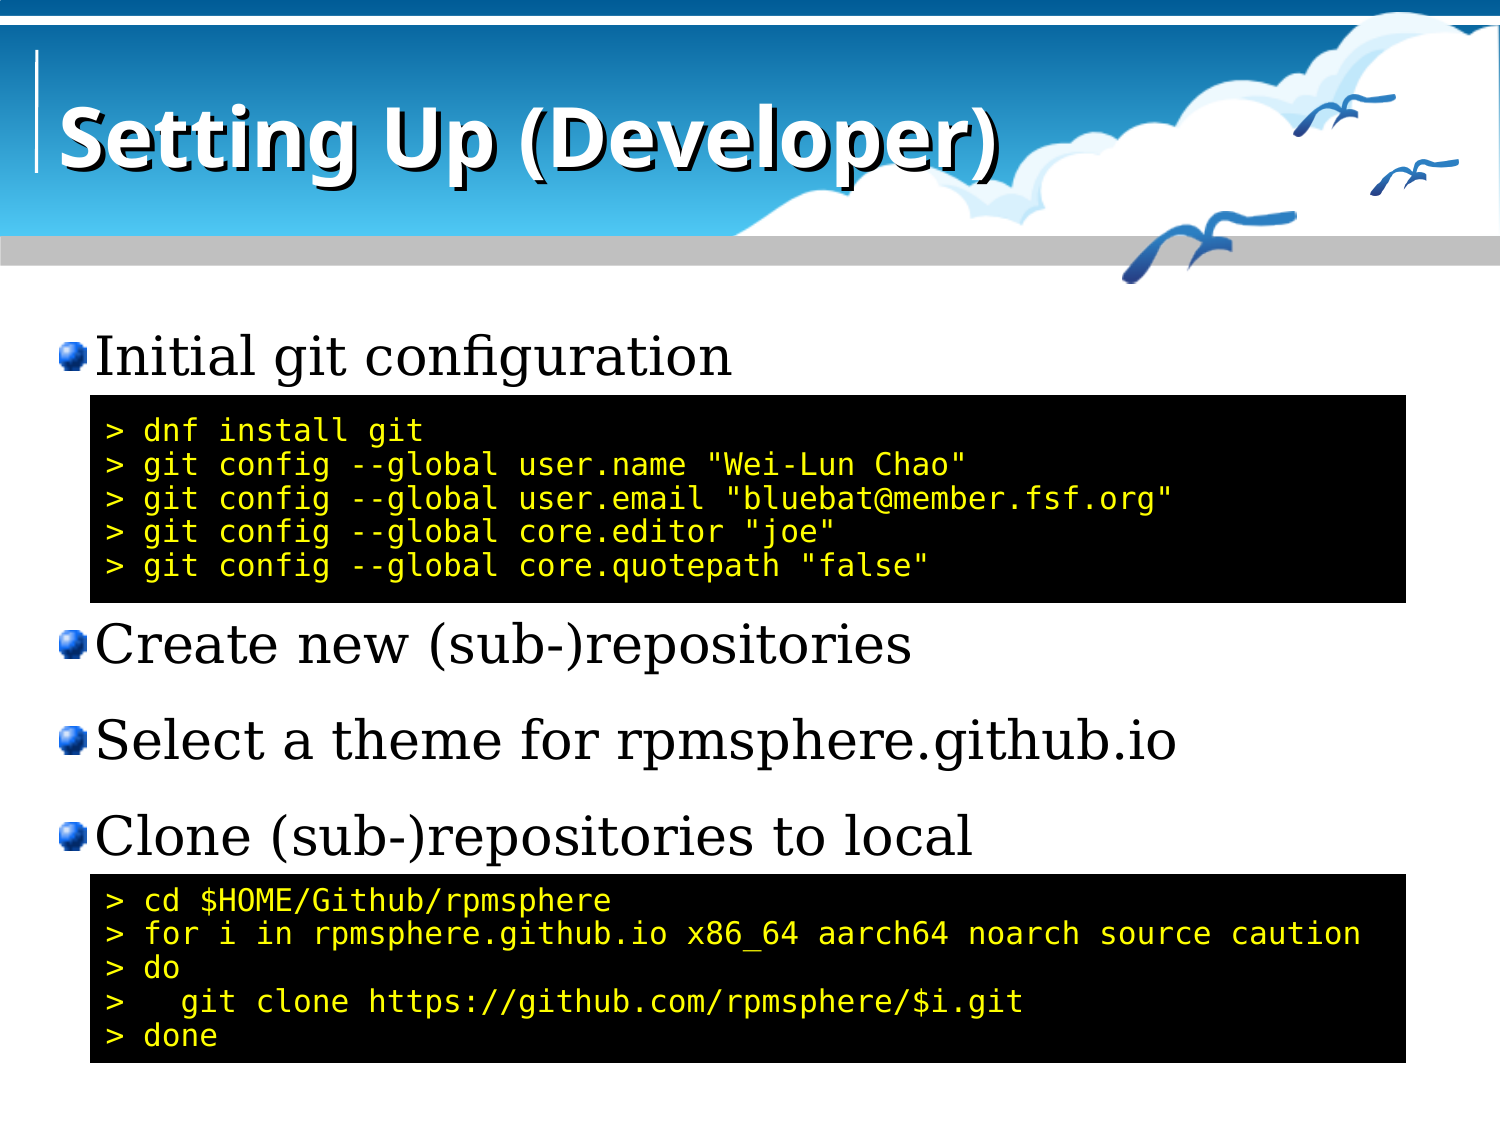

# Setting Up (Developer)
Initial git configuration
Create new (sub-)repositories
Select a theme for rpmsphere.github.io
Clone (sub-)repositories to local
> dnf install git
> git config --global user.name "Wei-Lun Chao"
> git config --global user.email "bluebat@member.fsf.org"
> git config --global core.editor "joe"
> git config --global core.quotepath "false"
> cd $HOME/Github/rpmsphere
> for i in rpmsphere.github.io x86_64 aarch64 noarch source caution
> do
> git clone https://github.com/rpmsphere/$i.git
> done